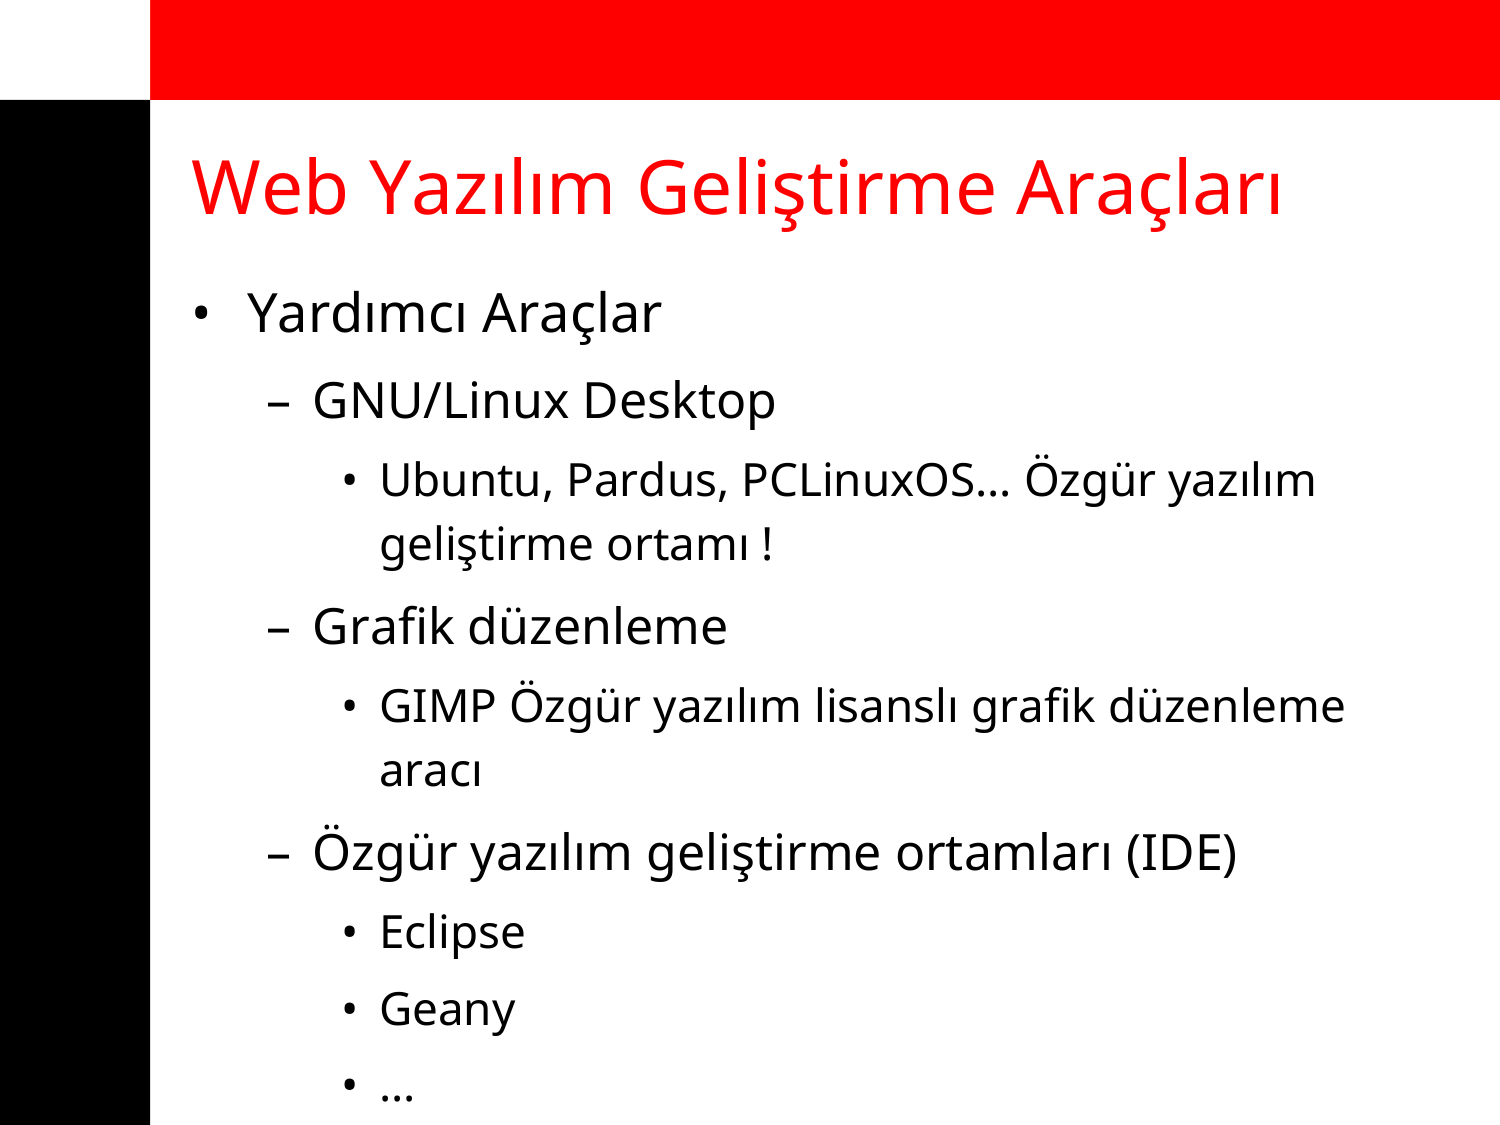

# Web Yazılım Geliştirme Araçları
Yardımcı Araçlar
GNU/Linux Desktop
Ubuntu, Pardus, PCLinuxOS... Özgür yazılım geliştirme ortamı !
Grafik düzenleme
GIMP Özgür yazılım lisanslı grafik düzenleme aracı
Özgür yazılım geliştirme ortamları (IDE)
Eclipse
Geany
...